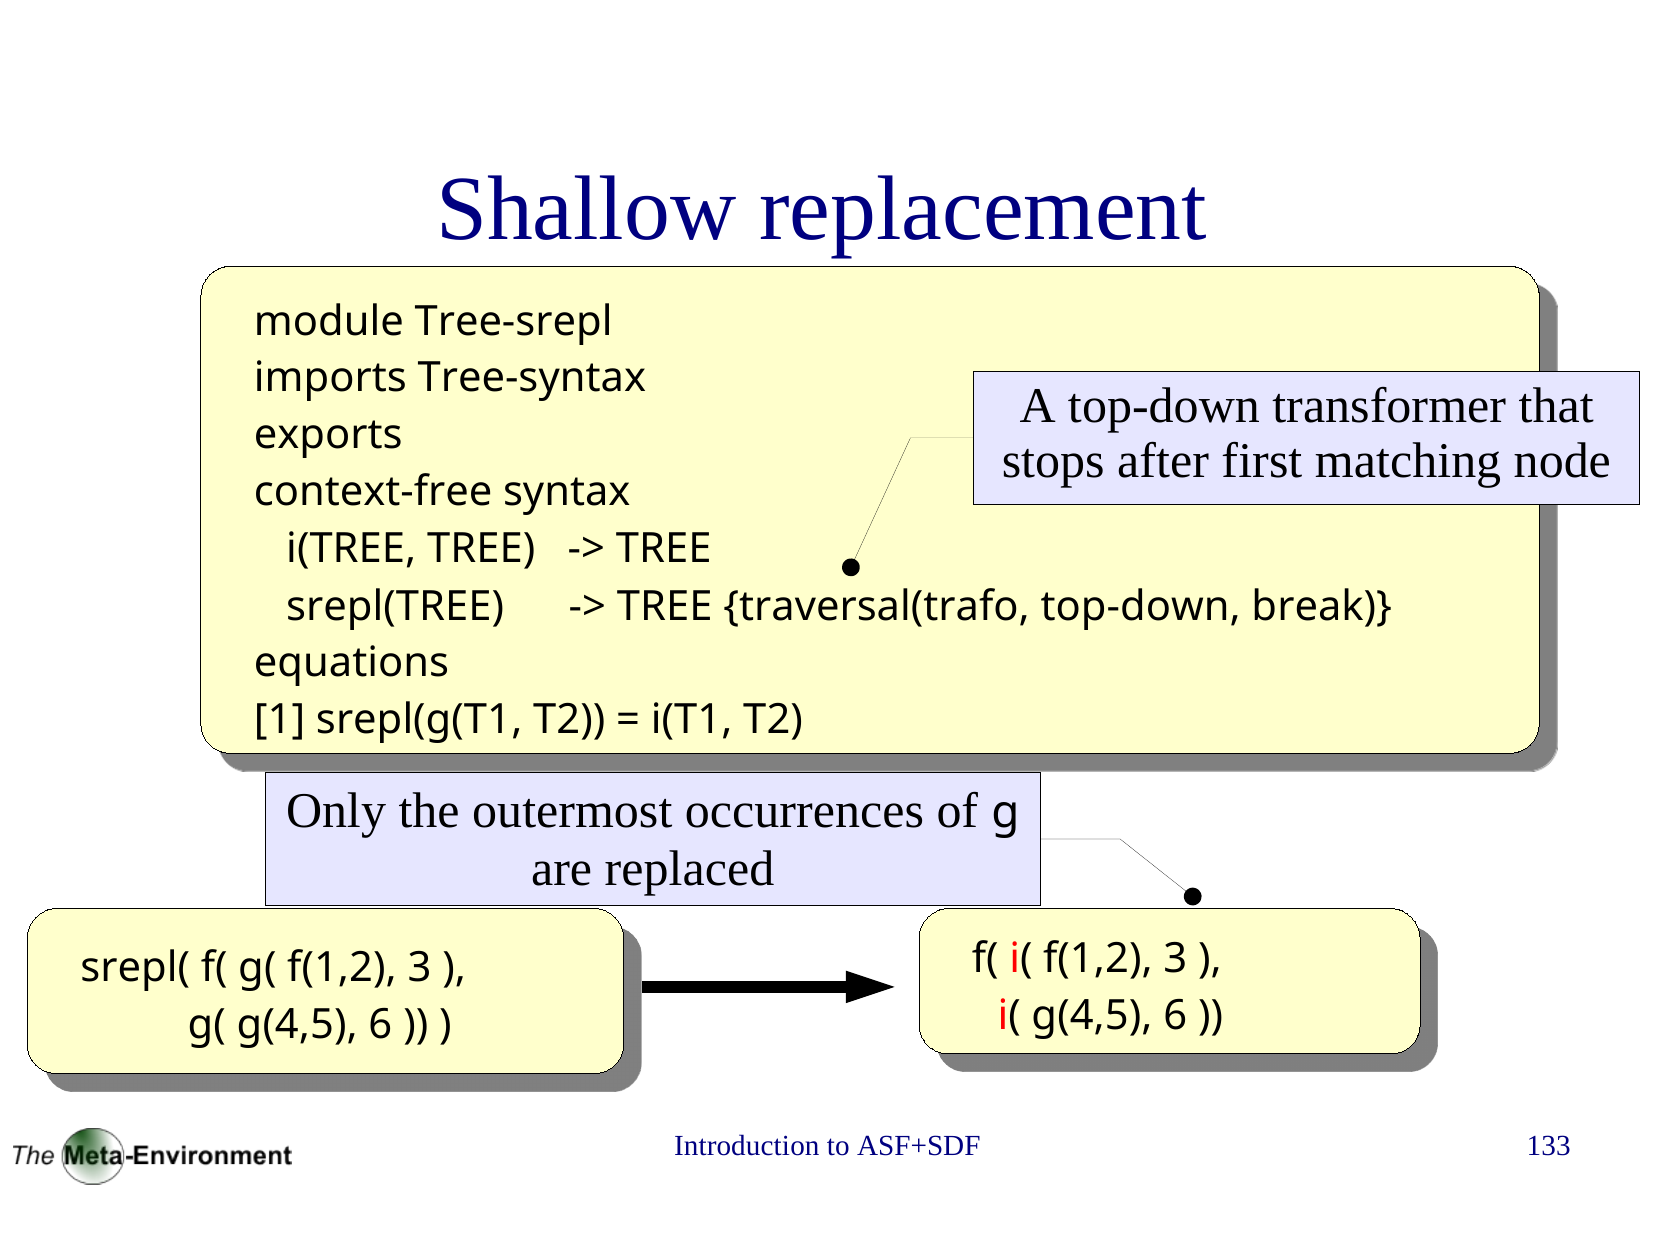

# Shallow replacement
module Tree-srepl
imports Tree-syntax
exports
context-free syntax
 i(TREE, TREE) -> TREE
 srepl(TREE) -> TREE {traversal(trafo, top-down, break)}
equations
[1] srepl(g(T1, T2)) = i(T1, T2)
srepl( f( g( f(1,2), 3 ),
 g( g(4,5), 6 )) )
 f( i( f(1,2), 3 ),
 i( g(4,5), 6 ))
133